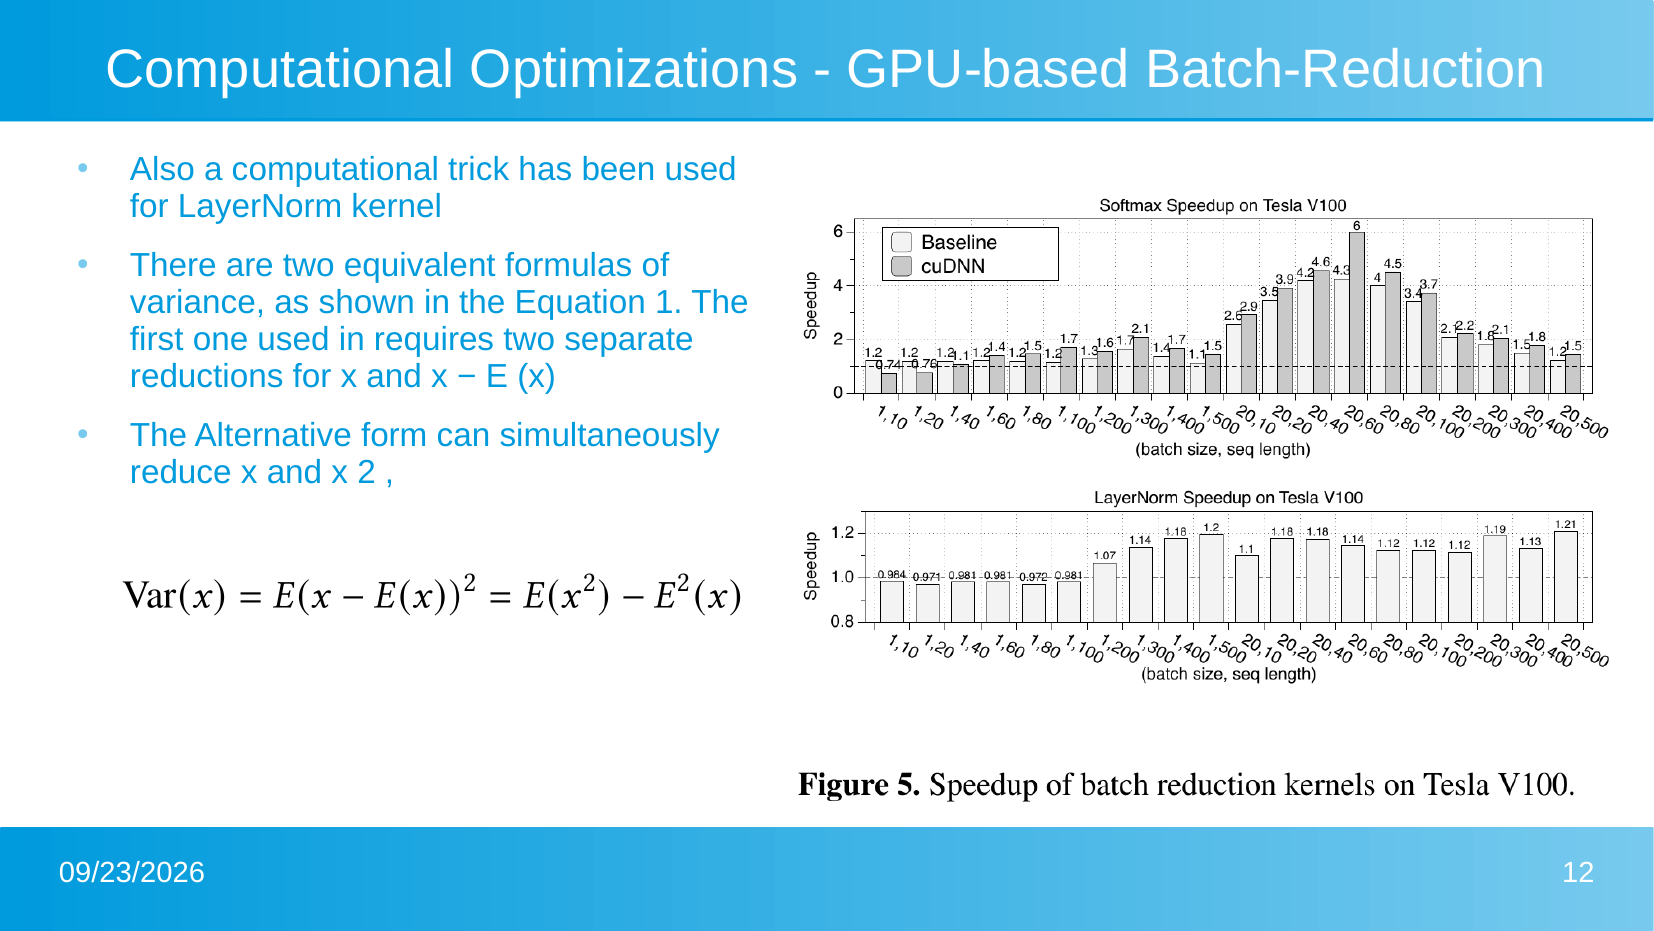

# Computational Optimizations - GPU-based Batch-Reduction
Also a computational trick has been used for LayerNorm kernel
There are two equivalent formulas of variance, as shown in the Equation 1. The first one used in requires two separate reductions for x and x − E (x)
The Alternative form can simultaneously reduce x and x 2 ,
12